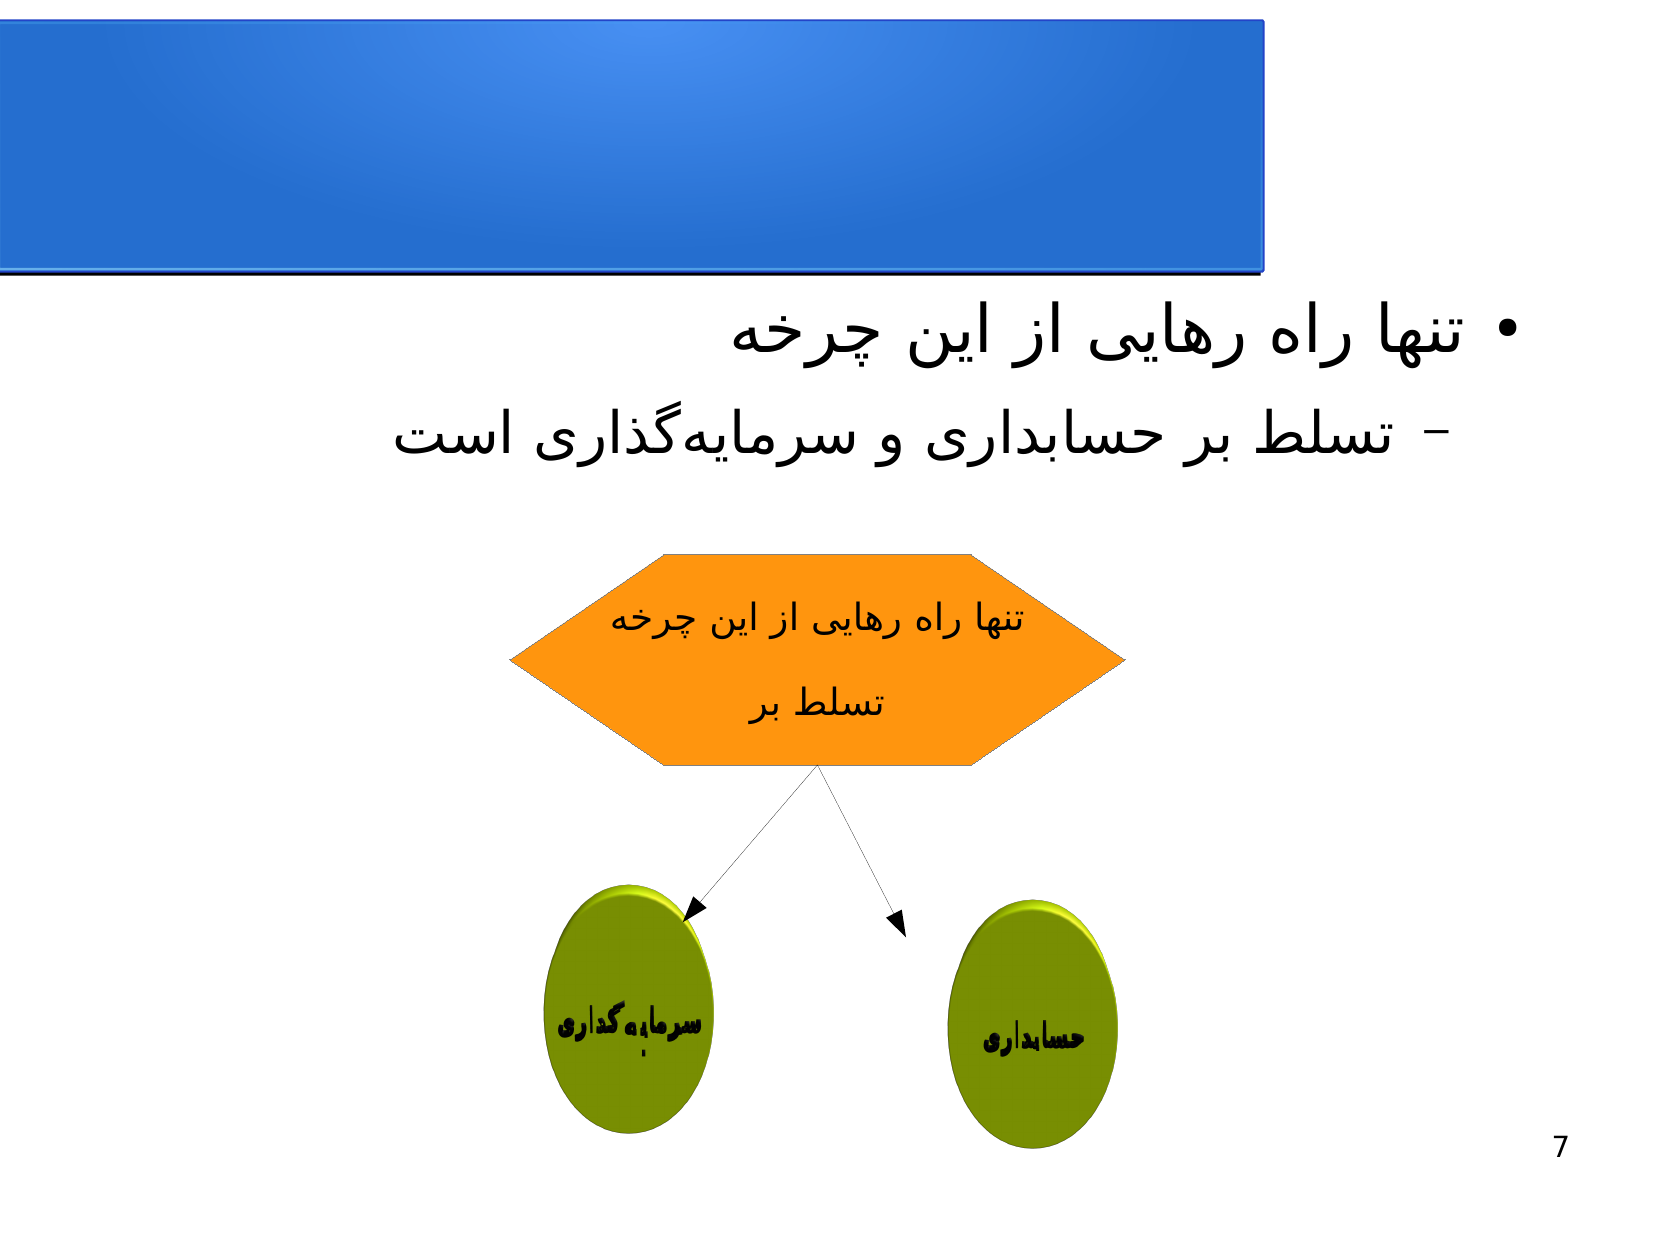

#
تنها راه رهایی از این چرخه
تسلط بر حسابداری و سرمایه‌گذاری است
تنها راه رهایی از این چرخه
تسلط بر
7